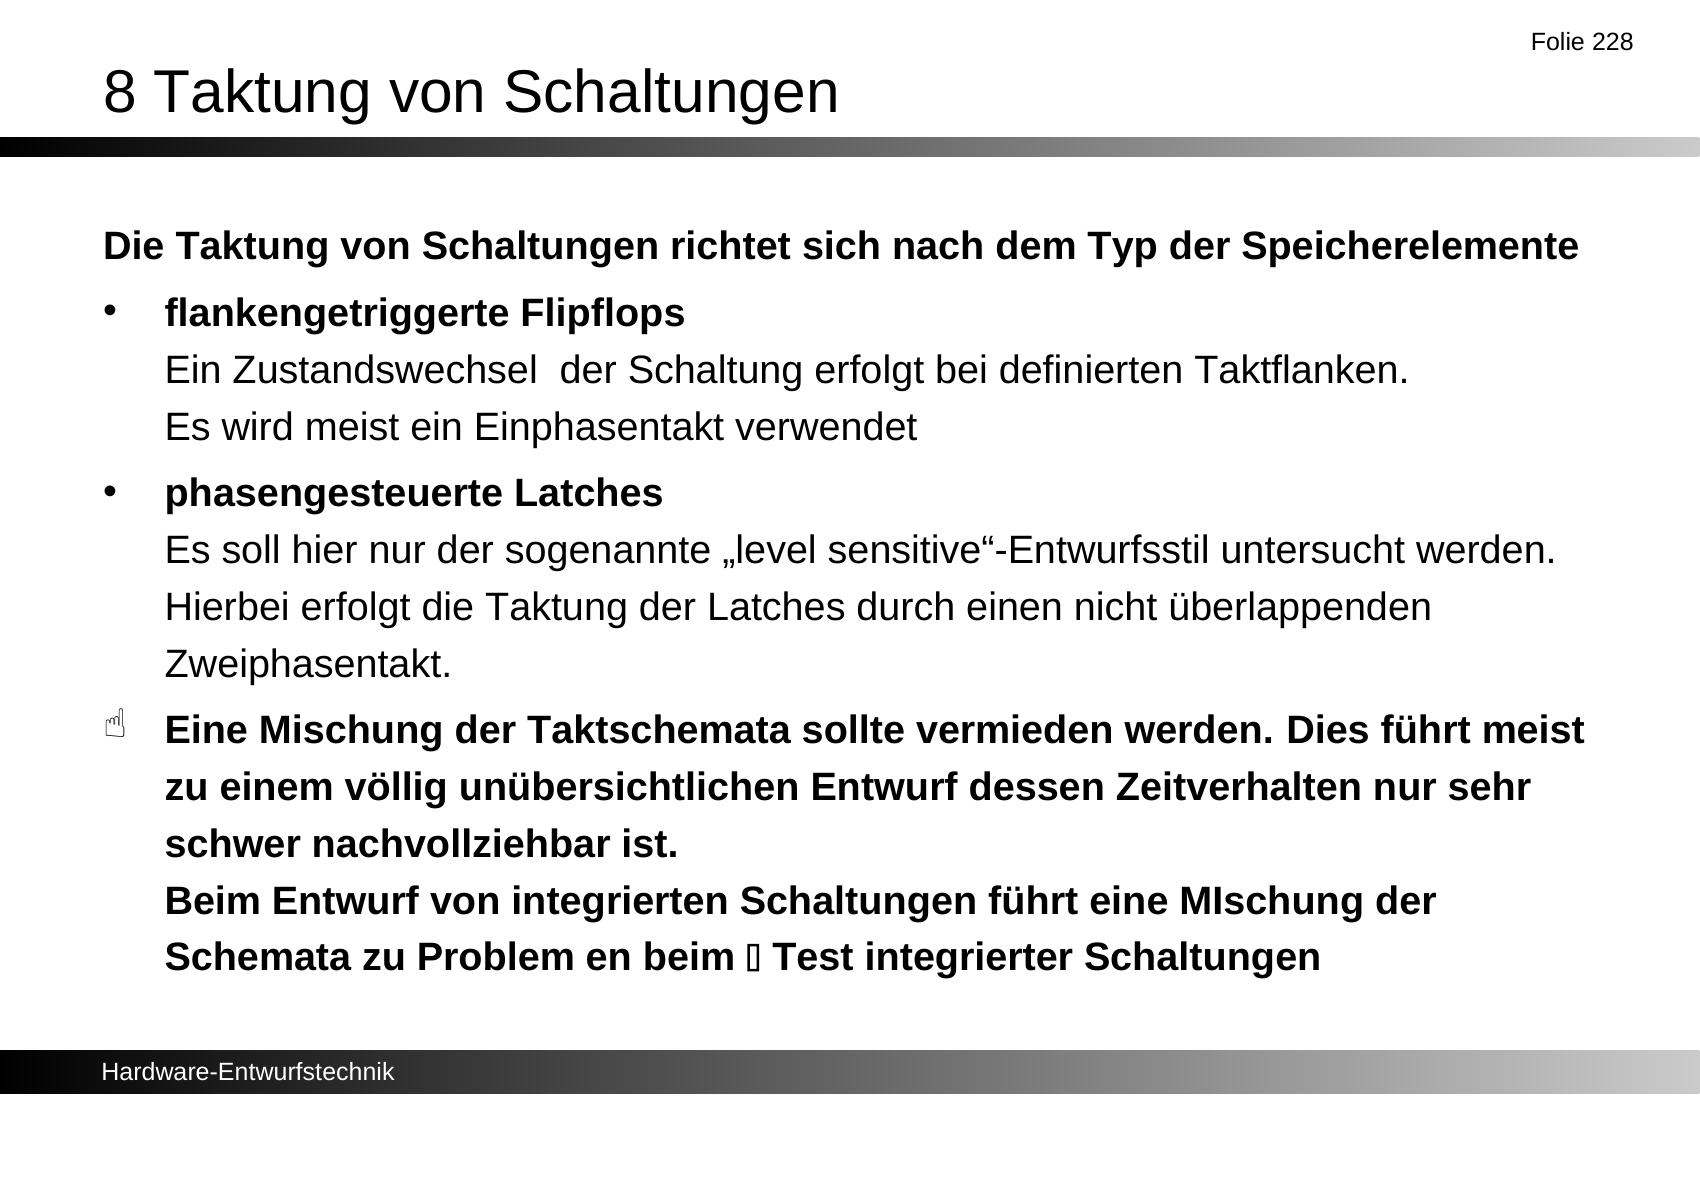

# 8 Taktung von Schaltungen
Die Taktung von Schaltungen richtet sich nach dem Typ der Speicherelemente
flankengetriggerte Flipflops
Ein Zustandswechsel der Schaltung erfolgt bei definierten Taktflanken.
Es wird meist ein Einphasentakt verwendet
phasengesteuerte Latches
Es soll hier nur der sogenannte „level sensitive“-Entwurfsstil untersucht werden.
Hierbei erfolgt die Taktung der Latches durch einen nicht überlappenden Zweiphasentakt.
Eine Mischung der Taktschemata sollte vermieden werden. Dies führt meist zu einem völlig unübersichtlichen Entwurf dessen Zeitverhalten nur sehr schwer nachvollziehbar ist.
Beim Entwurf von integrierten Schaltungen führt eine MIschung der Schemata zu Problem en beim  Test integrierter Schaltungen